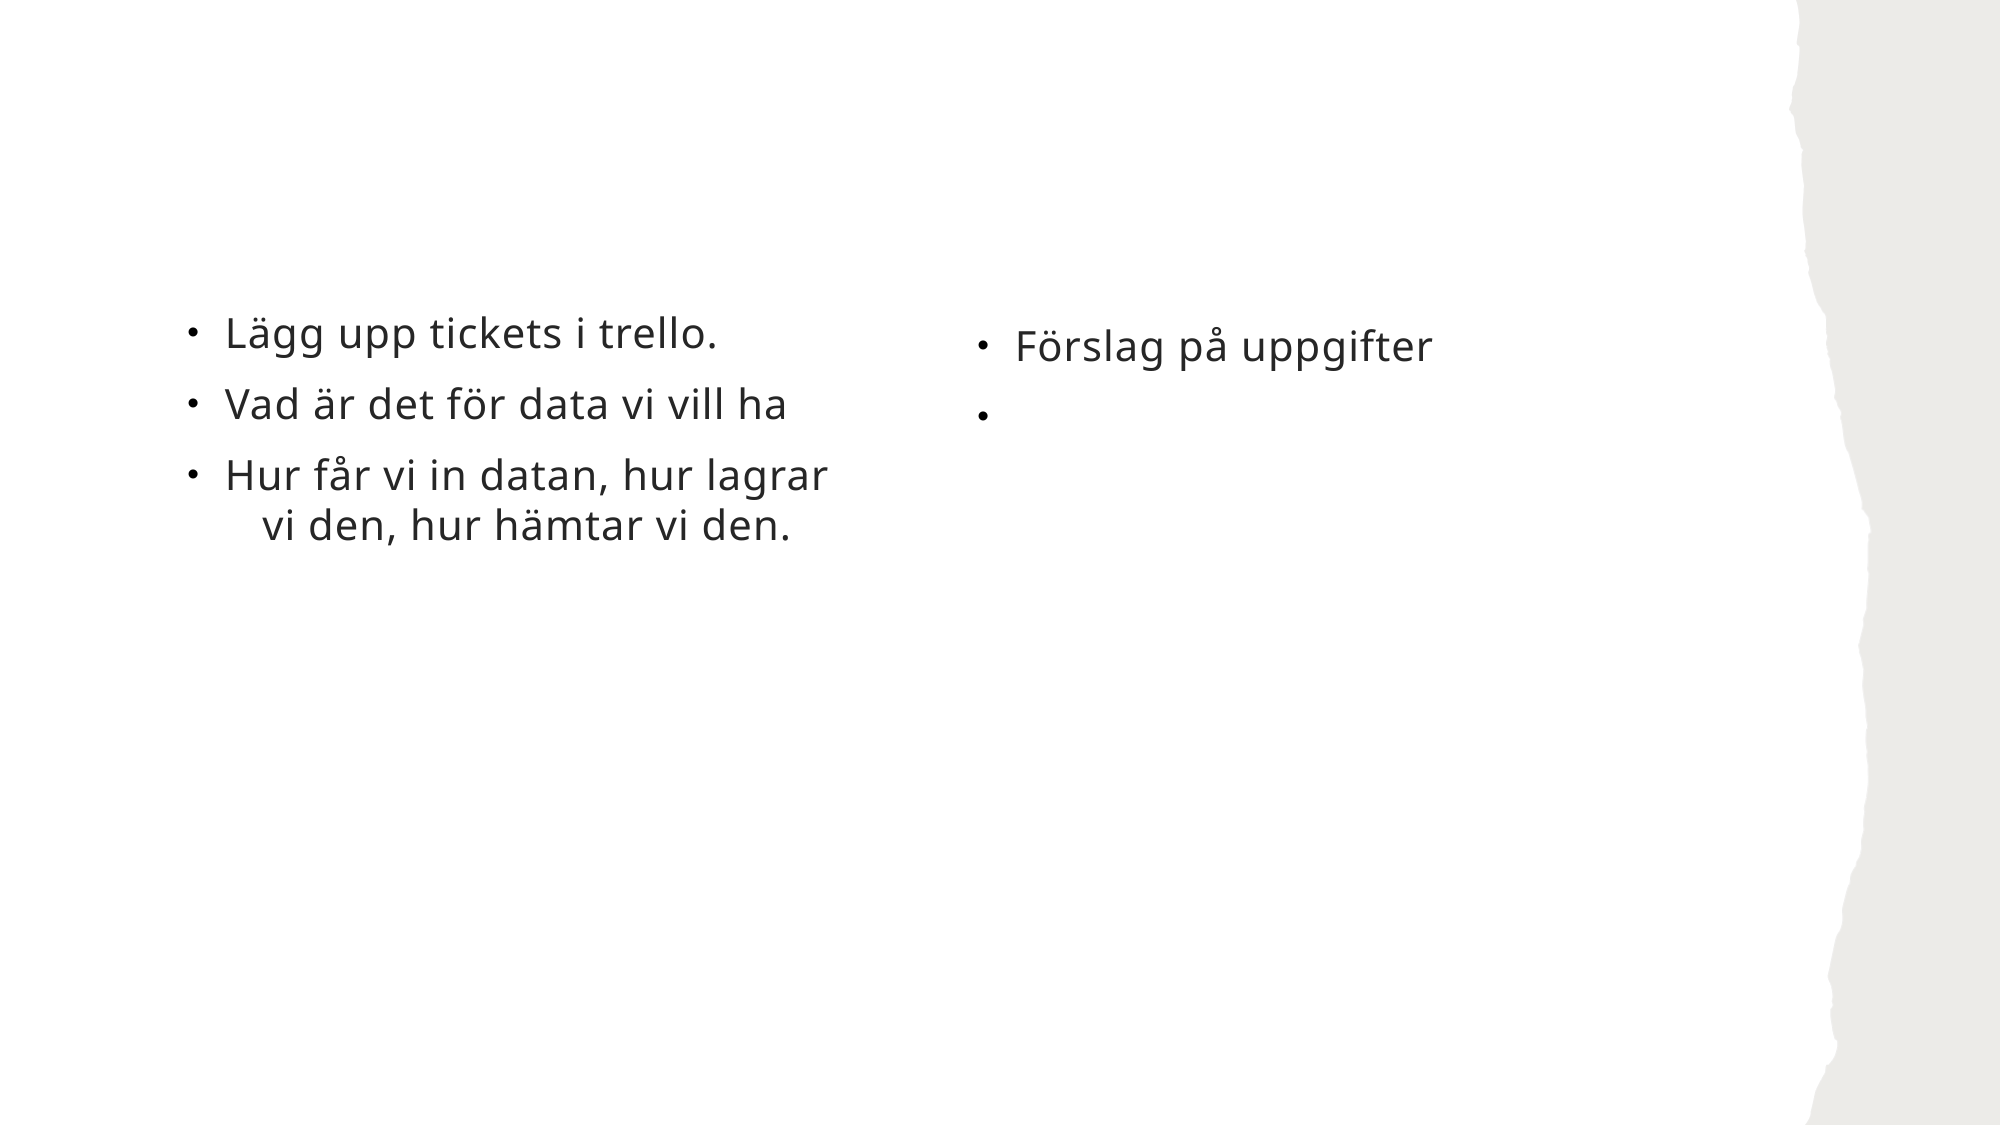

#
Lägg upp tickets i trello.
Vad är det för data vi vill ha
Hur får vi in datan, hur lagrar vi den, hur hämtar vi den.
Förslag på uppgifter